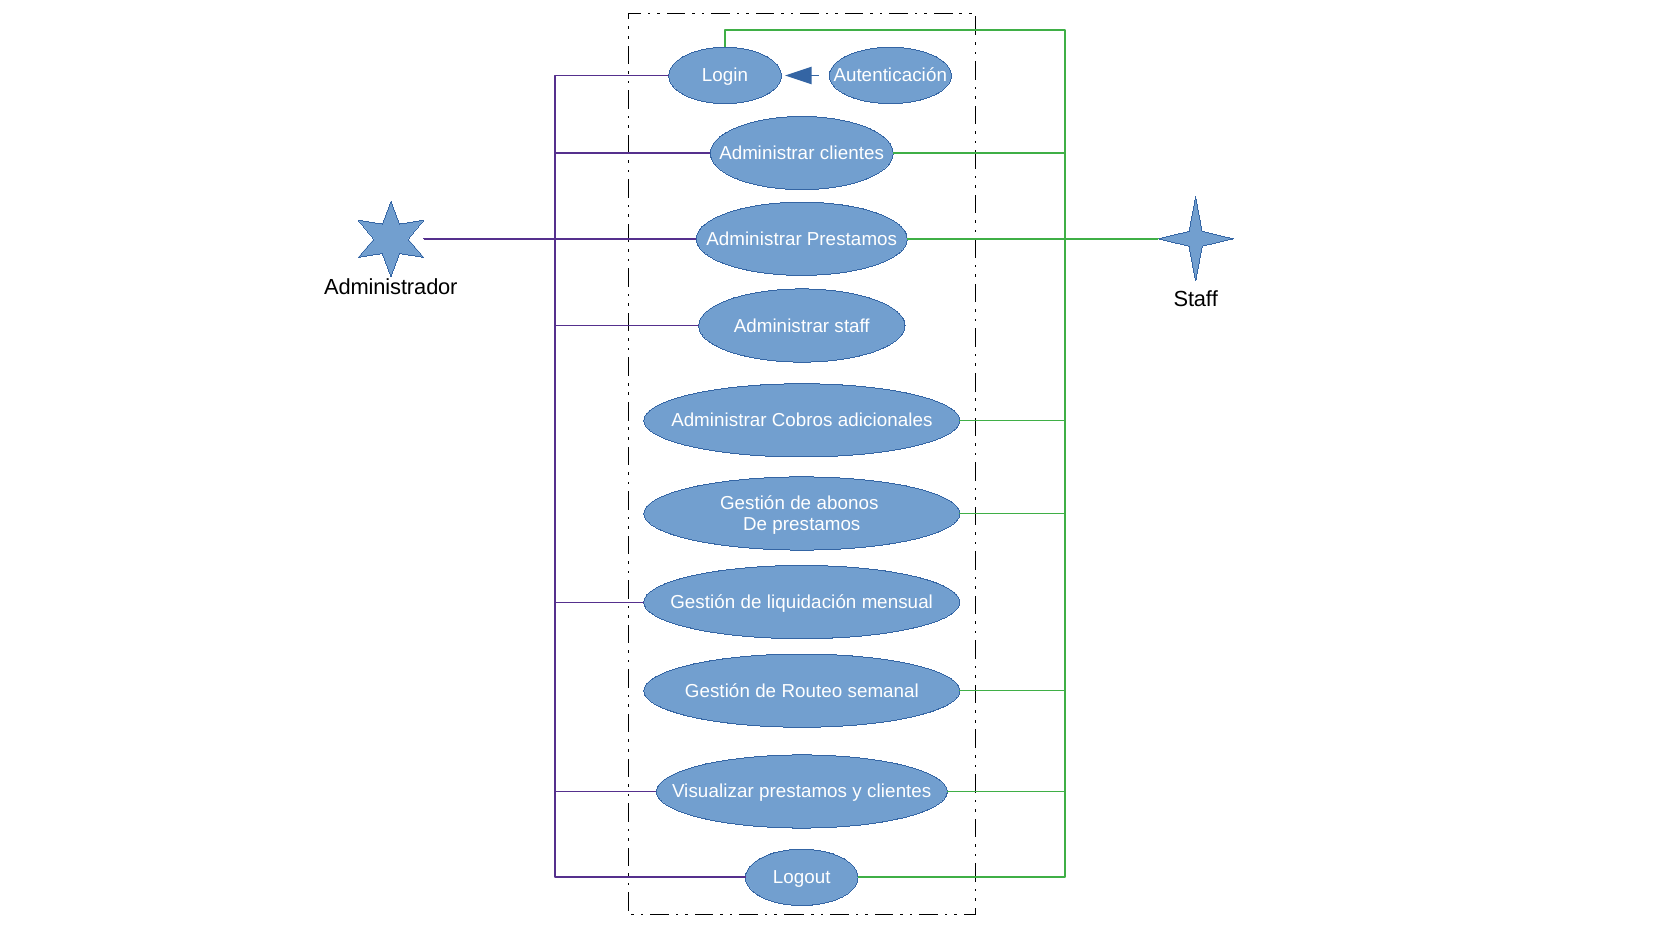

Login
Autenticación
Administrar clientes
Staff
Administrador
Administrar Prestamos
Administrar staff
Administrar Cobros adicionales
Gestión de abonos
De prestamos
Gestión de liquidación mensual
Gestión de Routeo semanal
Visualizar prestamos y clientes
Logout